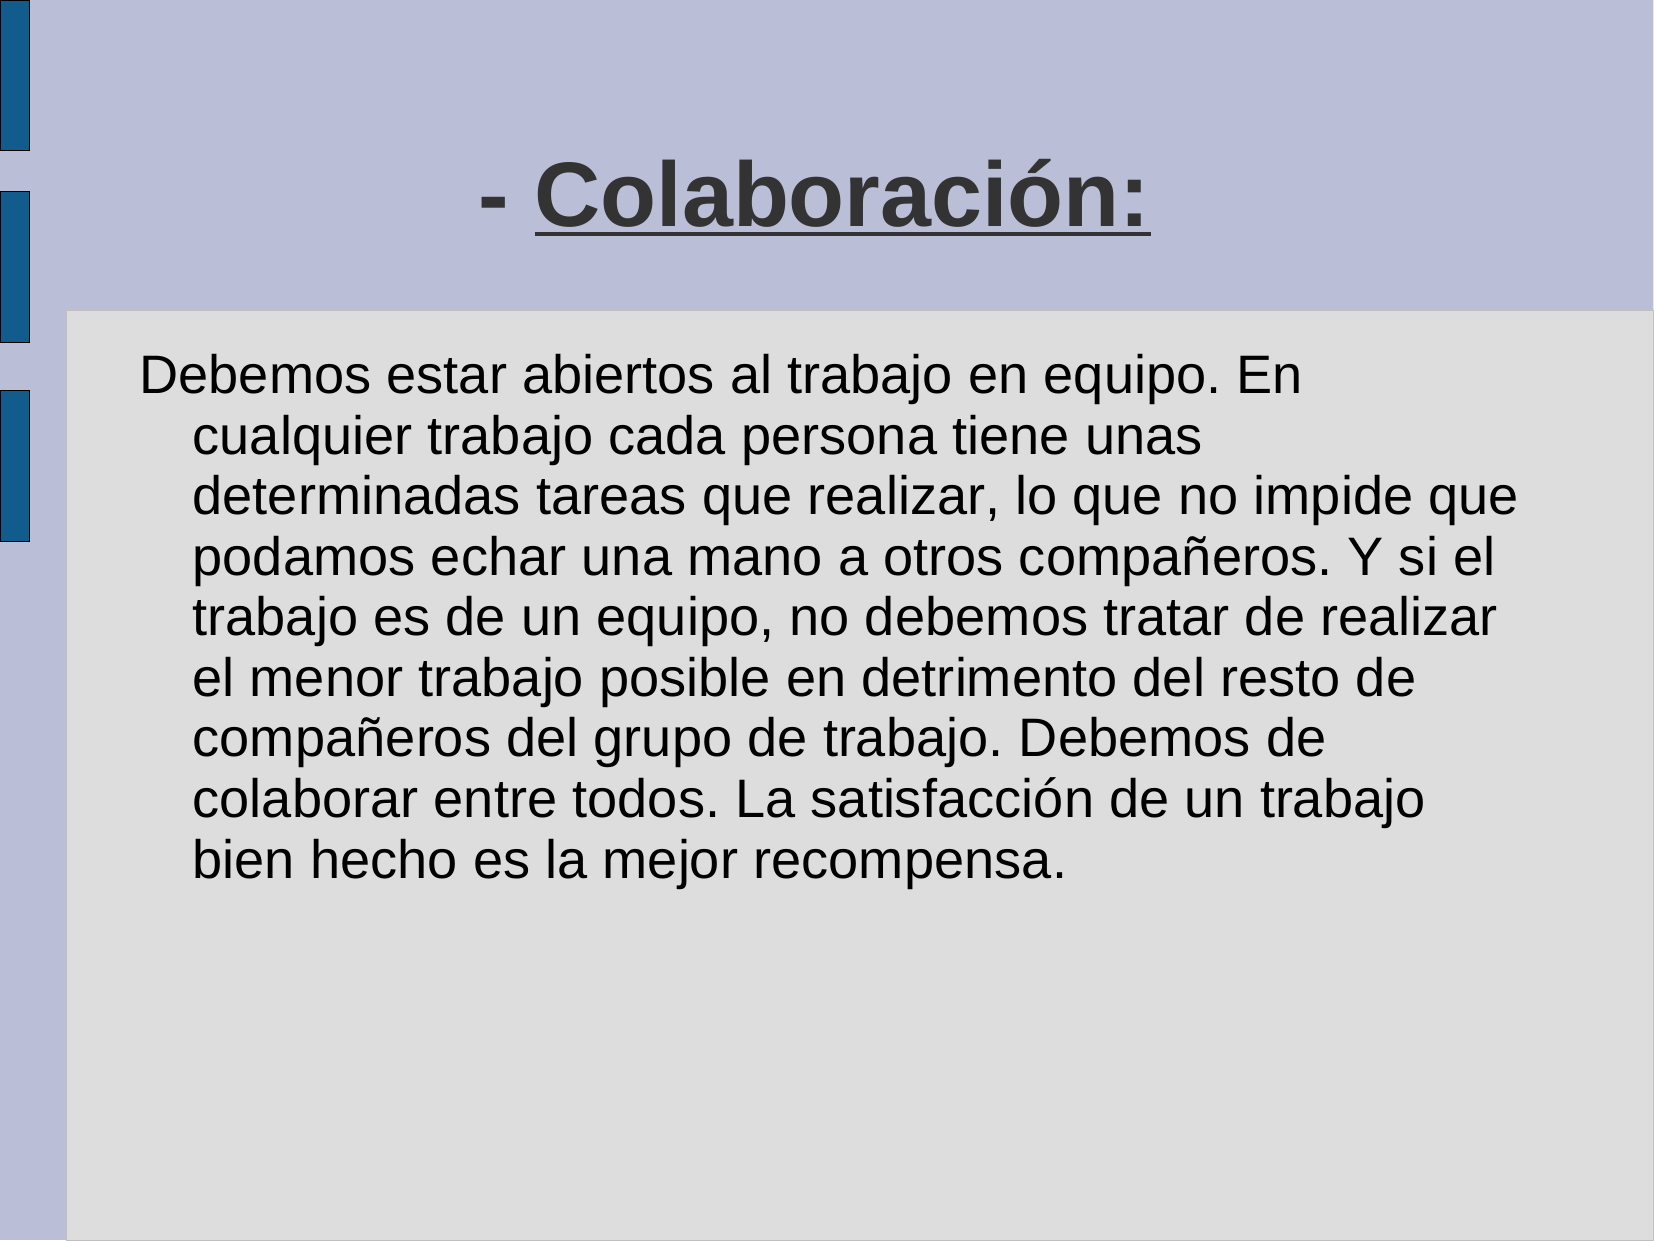

# - Colaboración:
Debemos estar abiertos al trabajo en equipo. En cualquier trabajo cada persona tiene unas determinadas tareas que realizar, lo que no impide que podamos echar una mano a otros compañeros. Y si el trabajo es de un equipo, no debemos tratar de realizar el menor trabajo posible en detrimento del resto de compañeros del grupo de trabajo. Debemos de colaborar entre todos. La satisfacción de un trabajo bien hecho es la mejor recompensa.